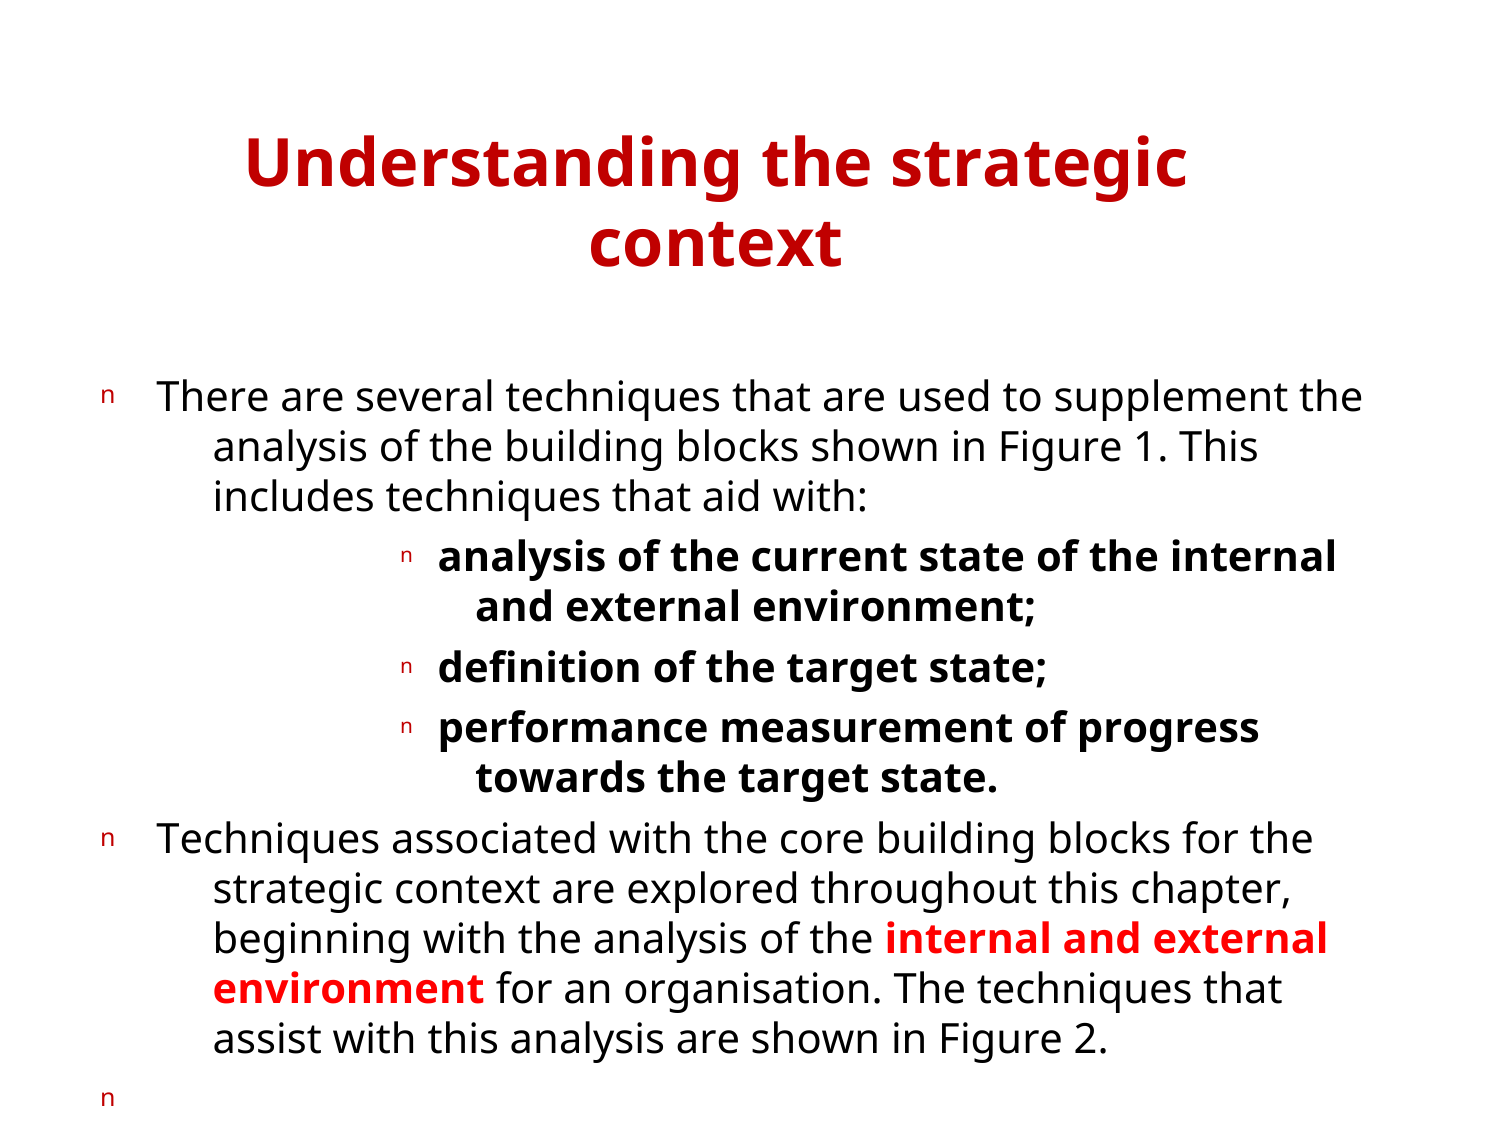

# Understanding the strategic context
There are several techniques that are used to supplement the analysis of the building blocks shown in Figure 1. This includes techniques that aid with:
analysis of the current state of the internal and external environment;
definition of the target state;
performance measurement of progress towards the target state.
Techniques associated with the core building blocks for the strategic context are explored throughout this chapter, beginning with the analysis of the internal and external environment for an organisation. The techniques that assist with this analysis are shown in Figure 2.